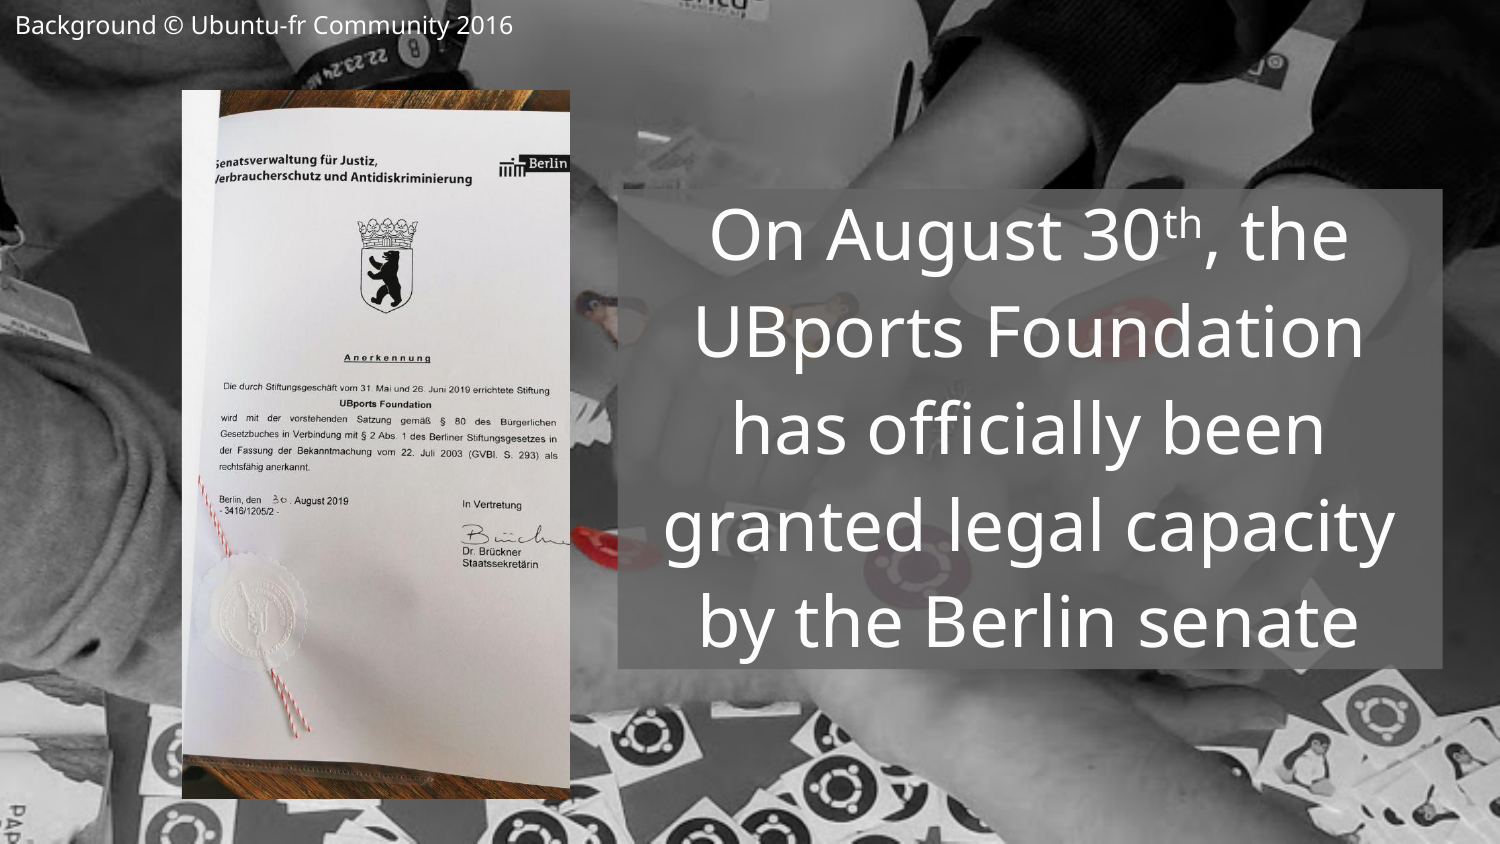

Background © Ubuntu-fr Community 2016
# On August 30th, the UBports Foundation has officially been granted legal capacity by the Berlin senate